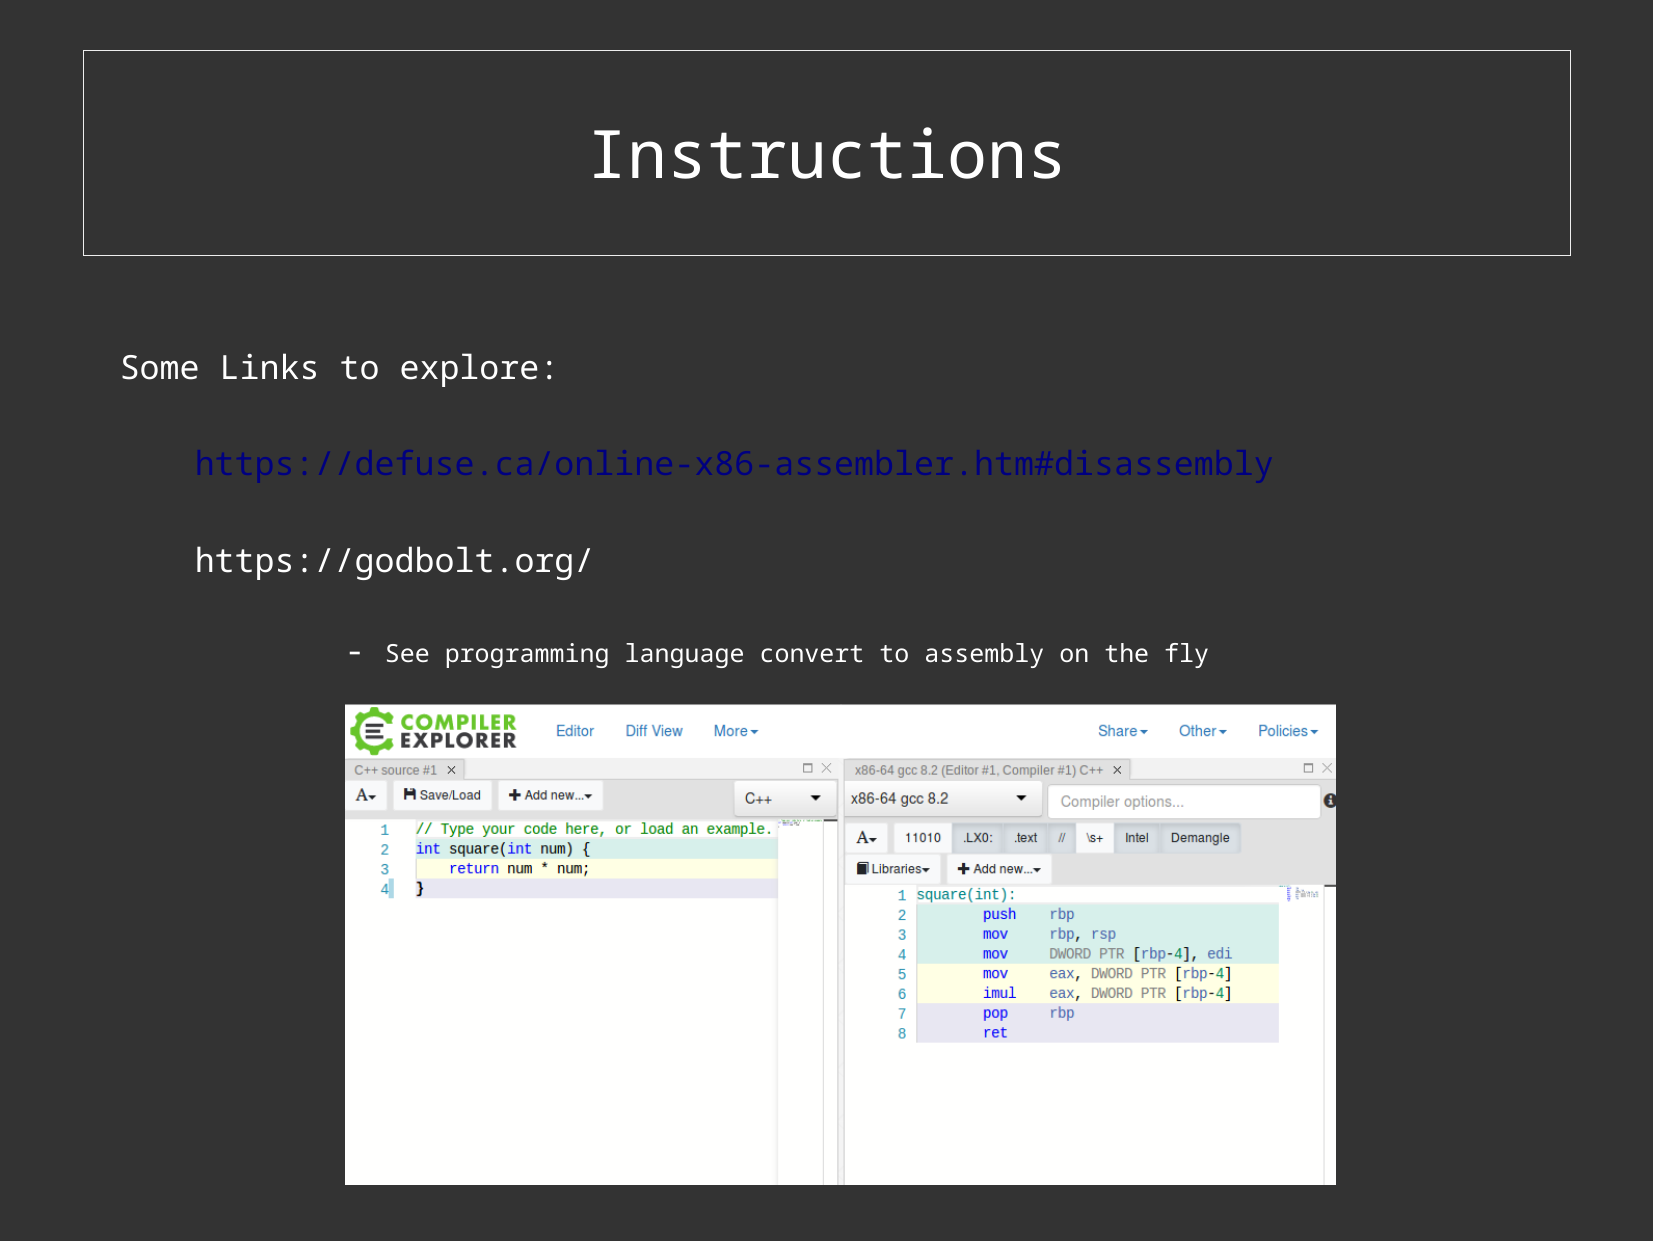

Instructions
Some Links to explore:
	https://defuse.ca/online-x86-assembler.htm#disassembly
	https://godbolt.org/
			- See programming language convert to assembly on the fly